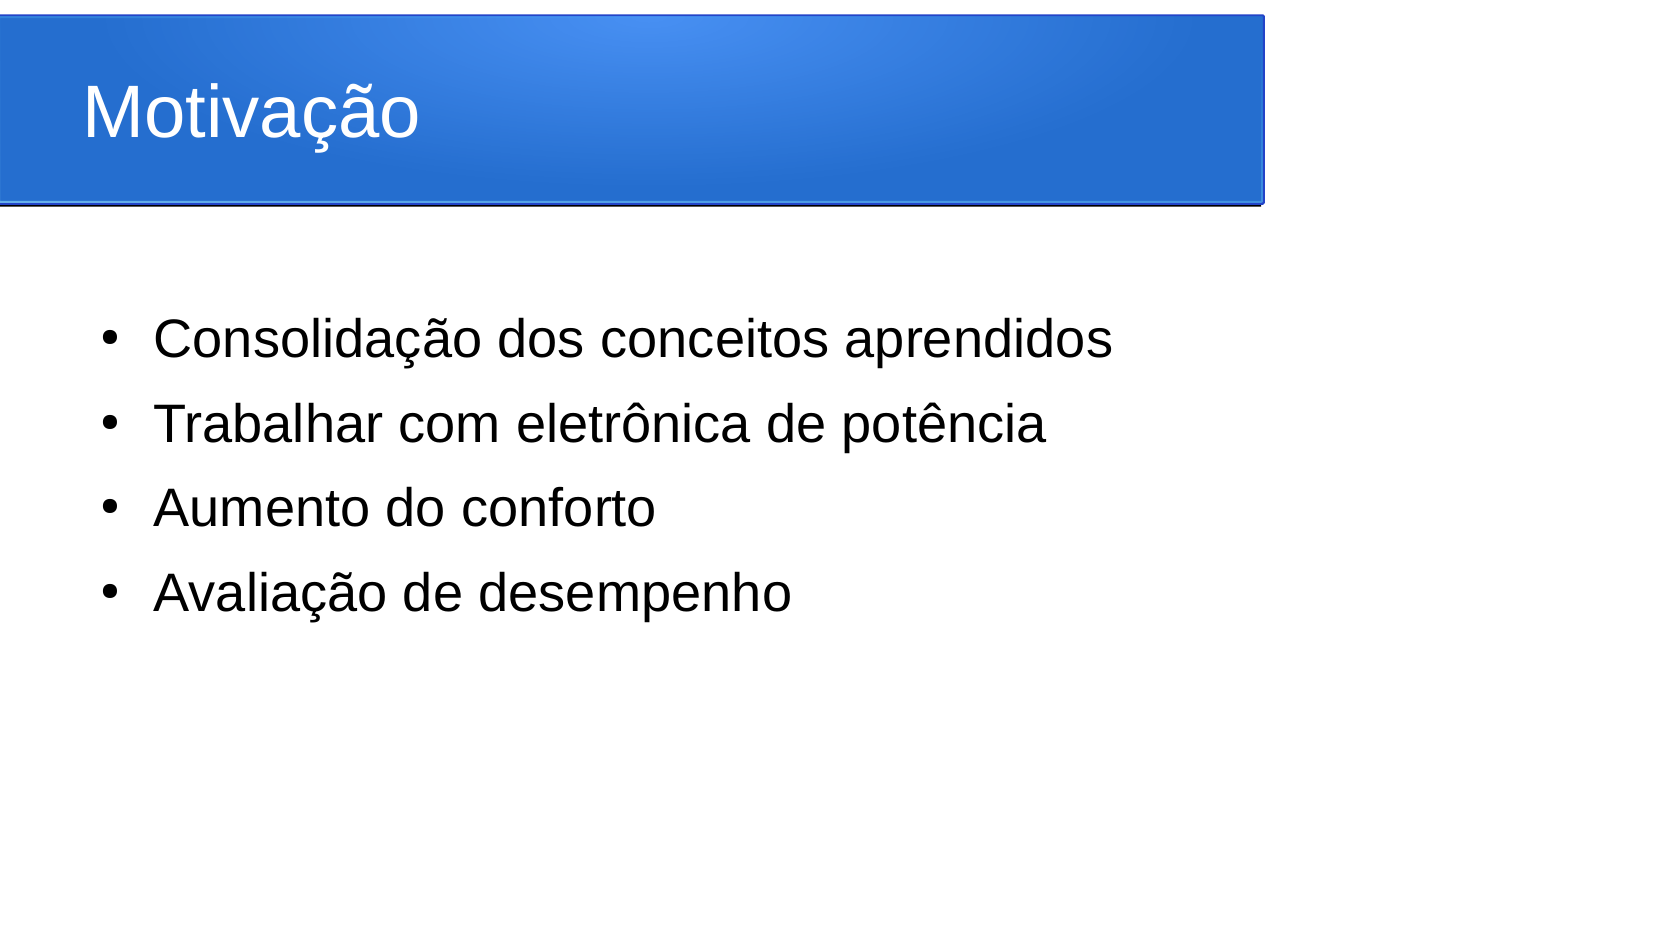

# Motivação
Consolidação dos conceitos aprendidos
Trabalhar com eletrônica de potência
Aumento do conforto
Avaliação de desempenho